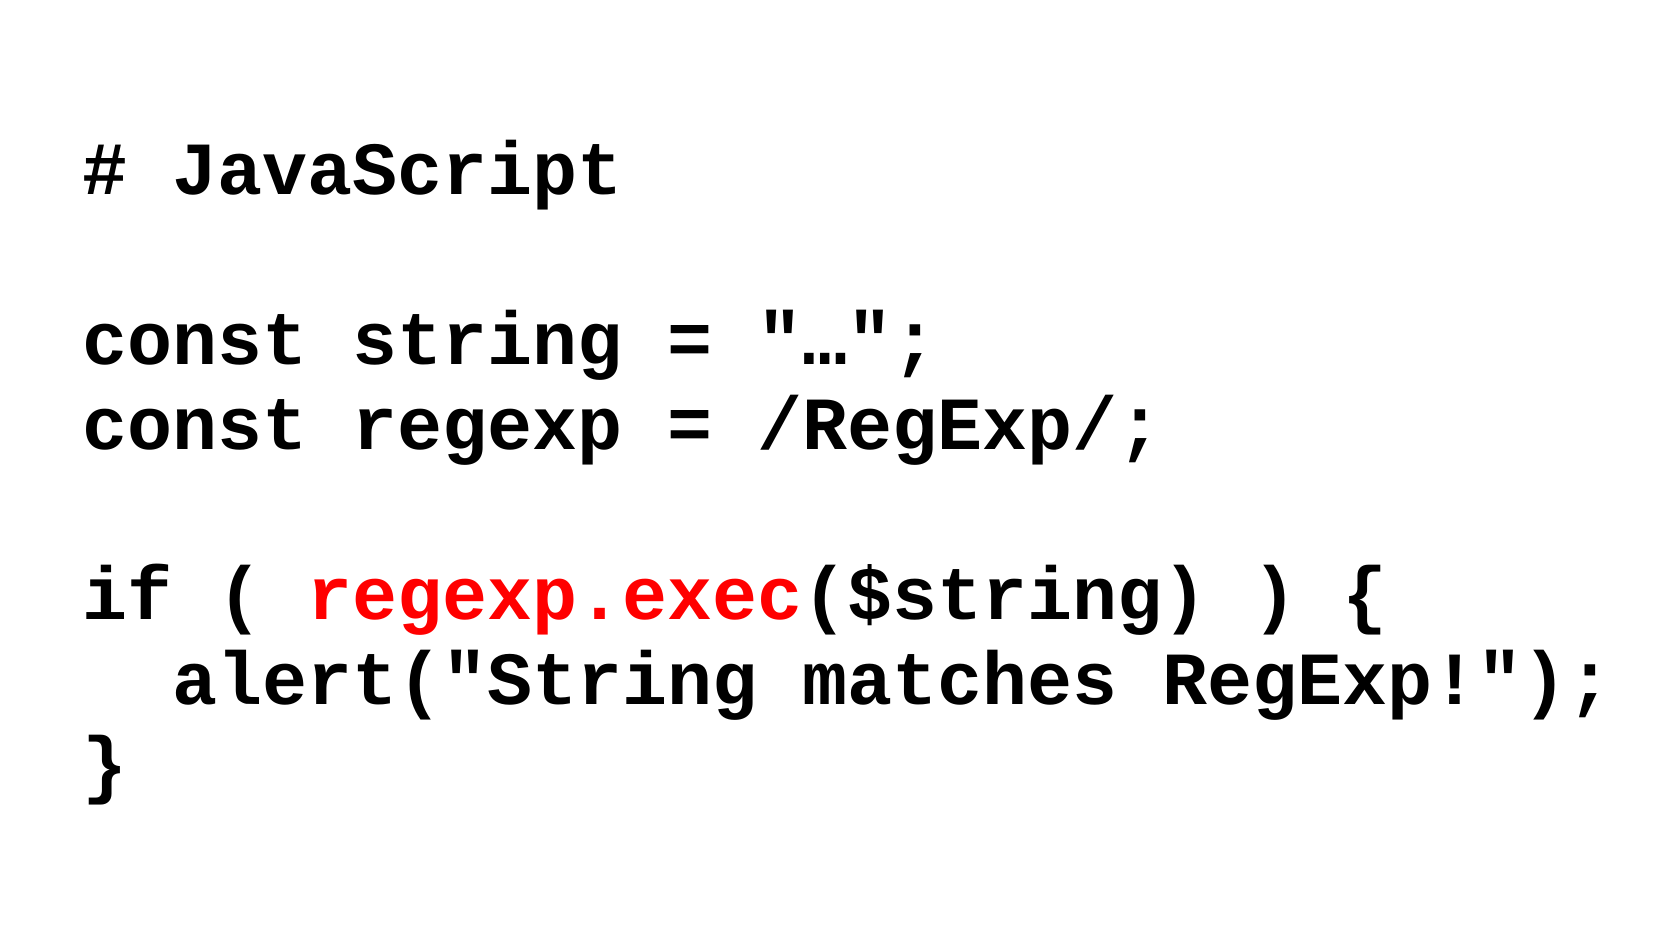

# # JavaScript const string = "…"; const regexp = /RegExp/; if ( regexp.exec($string) ) { alert("String matches RegExp!"); }